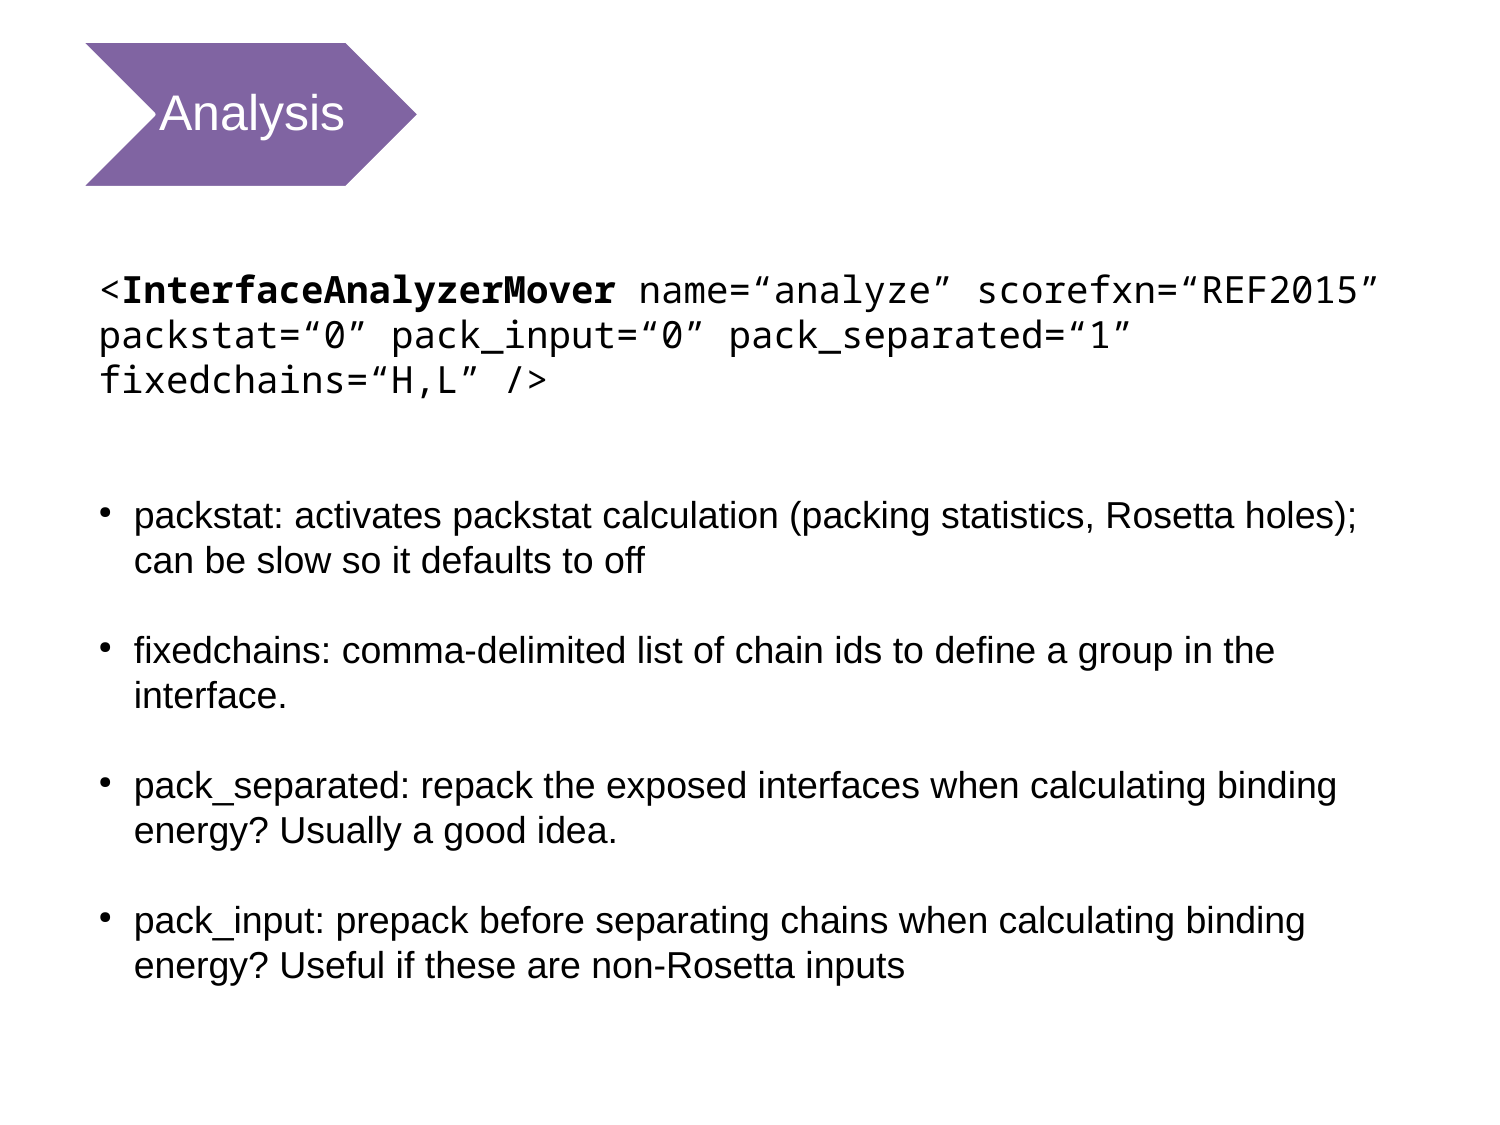

Analysis
<InterfaceAnalyzerMover name=“analyze” scorefxn=“REF2015” packstat=“0” pack_input=“0” pack_separated=“1” fixedchains=“H,L” />
packstat: activates packstat calculation (packing statistics, Rosetta holes); can be slow so it defaults to off
fixedchains: comma-delimited list of chain ids to define a group in the interface.
pack_separated: repack the exposed interfaces when calculating binding energy? Usually a good idea.
pack_input: prepack before separating chains when calculating binding energy? Useful if these are non-Rosetta inputs